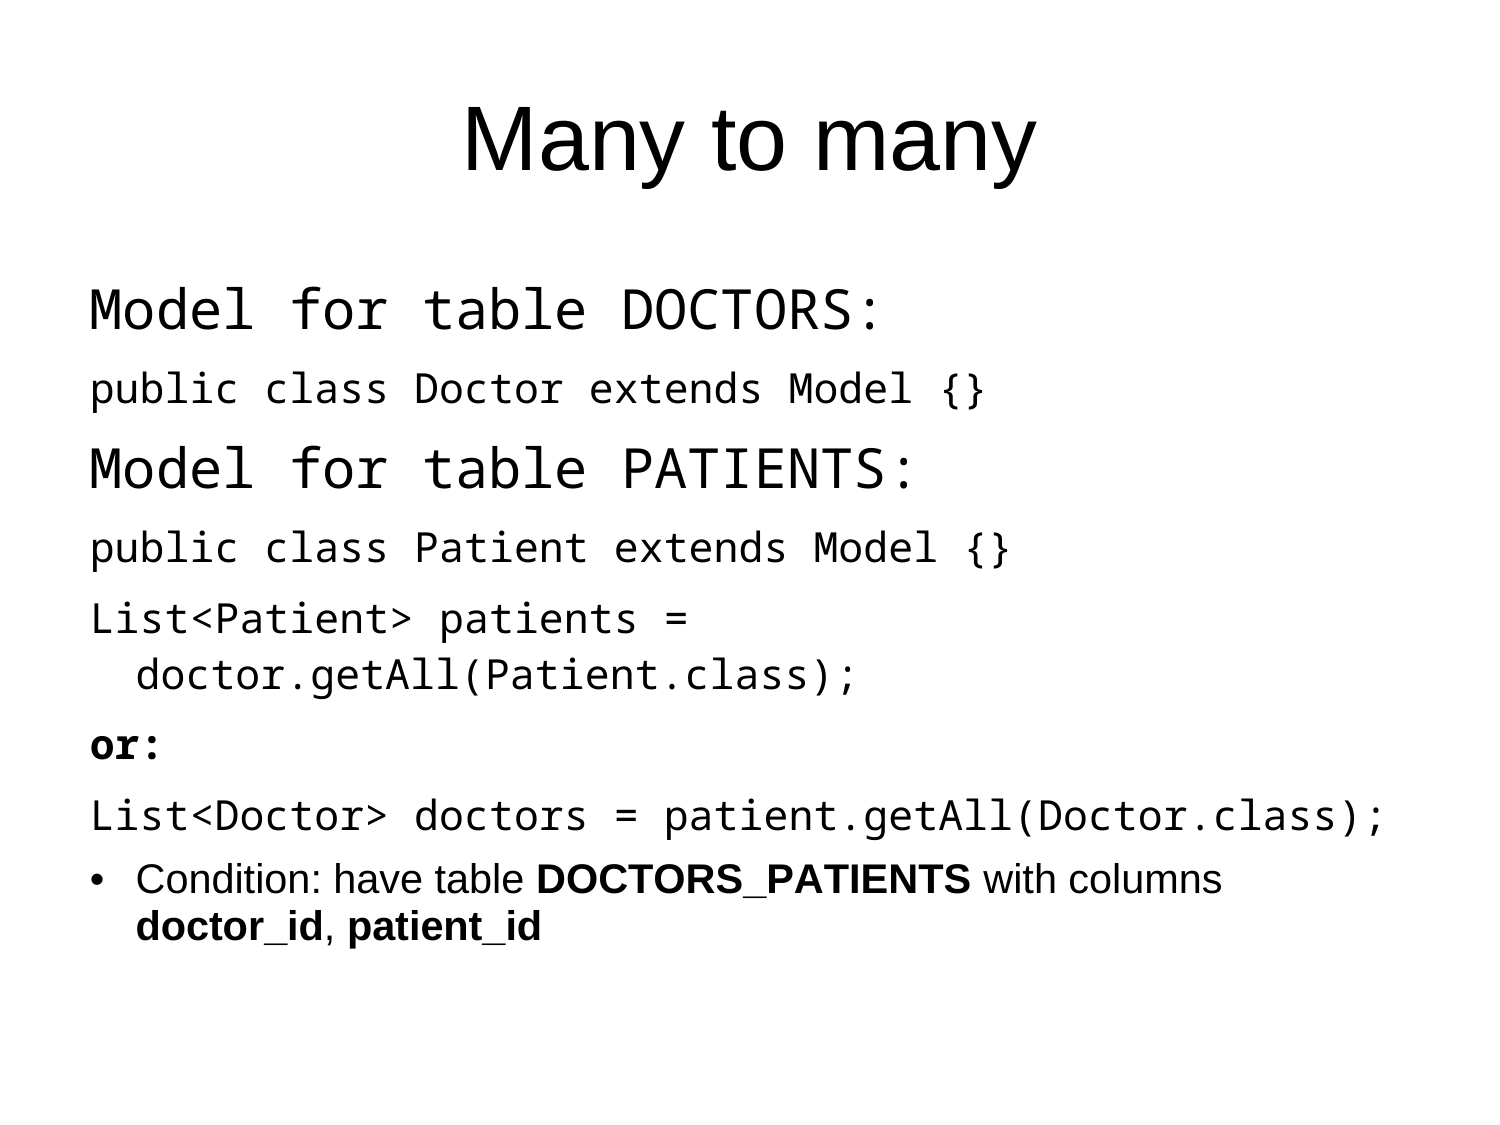

# Many to many
Model for table DOCTORS:
public class Doctor extends Model {}
Model for table PATIENTS:
public class Patient extends Model {}
List<Patient> patients = doctor.getAll(Patient.class);
or:
List<Doctor> doctors = patient.getAll(Doctor.class);
Condition: have table DOCTORS_PATIENTS with columns doctor_id, patient_id